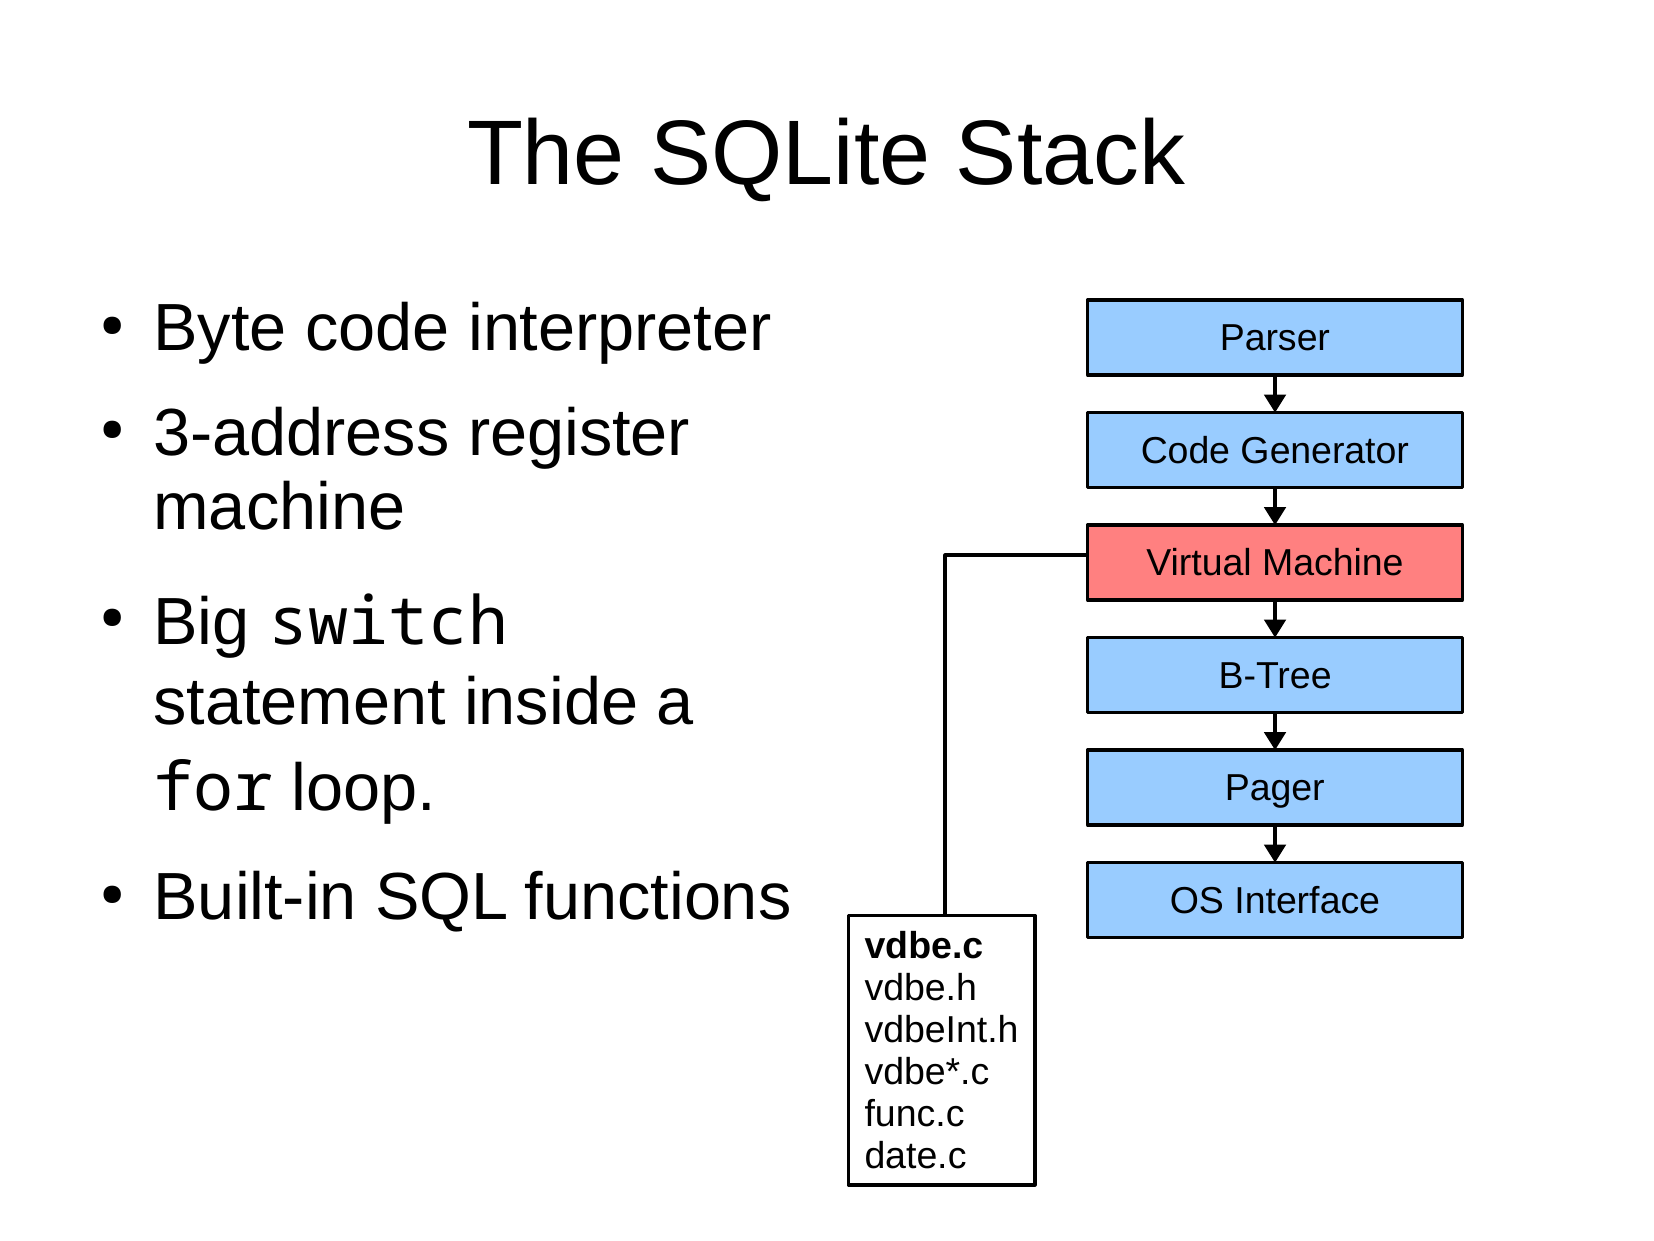

# The SQLite Stack
Byte code interpreter
3-address register machine
Big switch statement inside a for loop.
Built-in SQL functions
Parser
Code Generator
Virtual Machine
B-Tree
Pager
OS Interface
vdbe.c
vdbe.h
vdbeInt.h
vdbe*.c
func.c
date.c